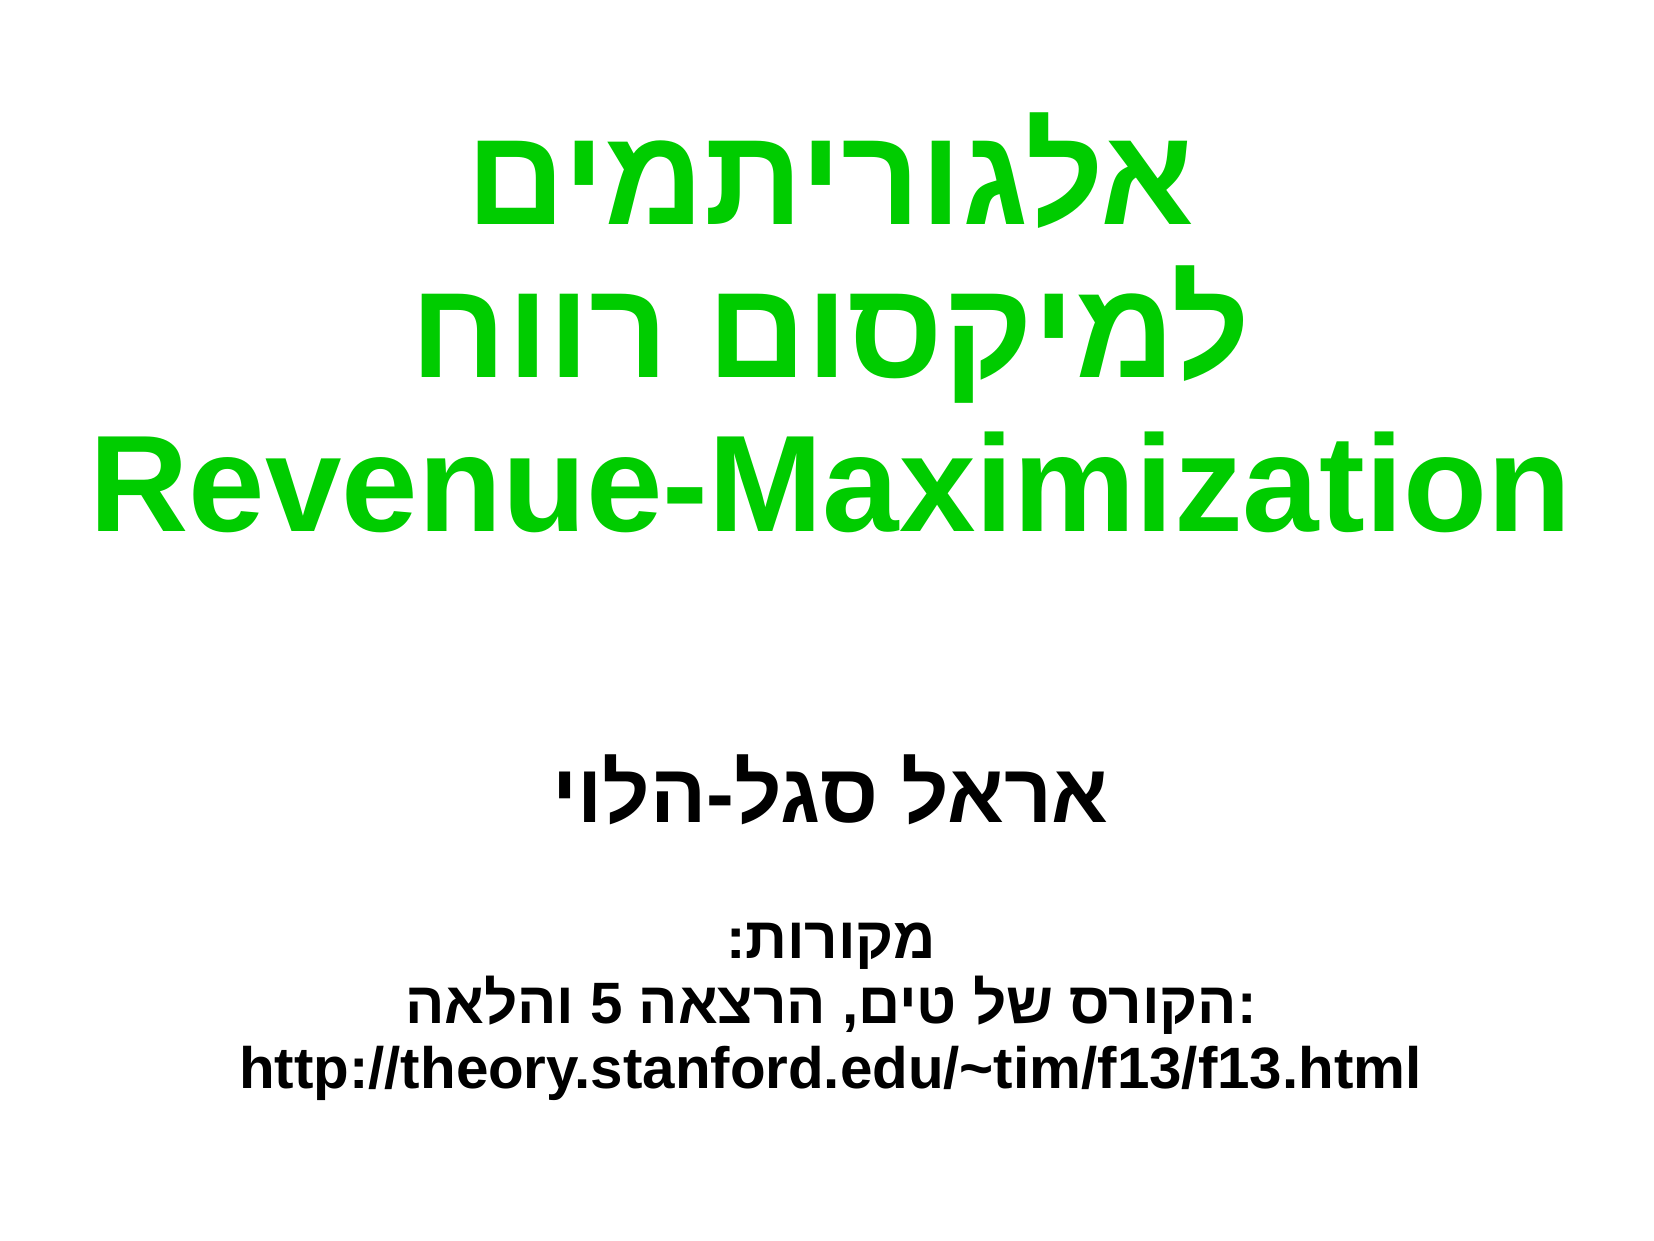

# אלגוריתמים למיקסום רווח Revenue-Maximization אראל סגל-הלוי מקורות: הקורס של טים, הרצאה 5 והלאה: http://theory.stanford.edu/~tim/f13/f13.html